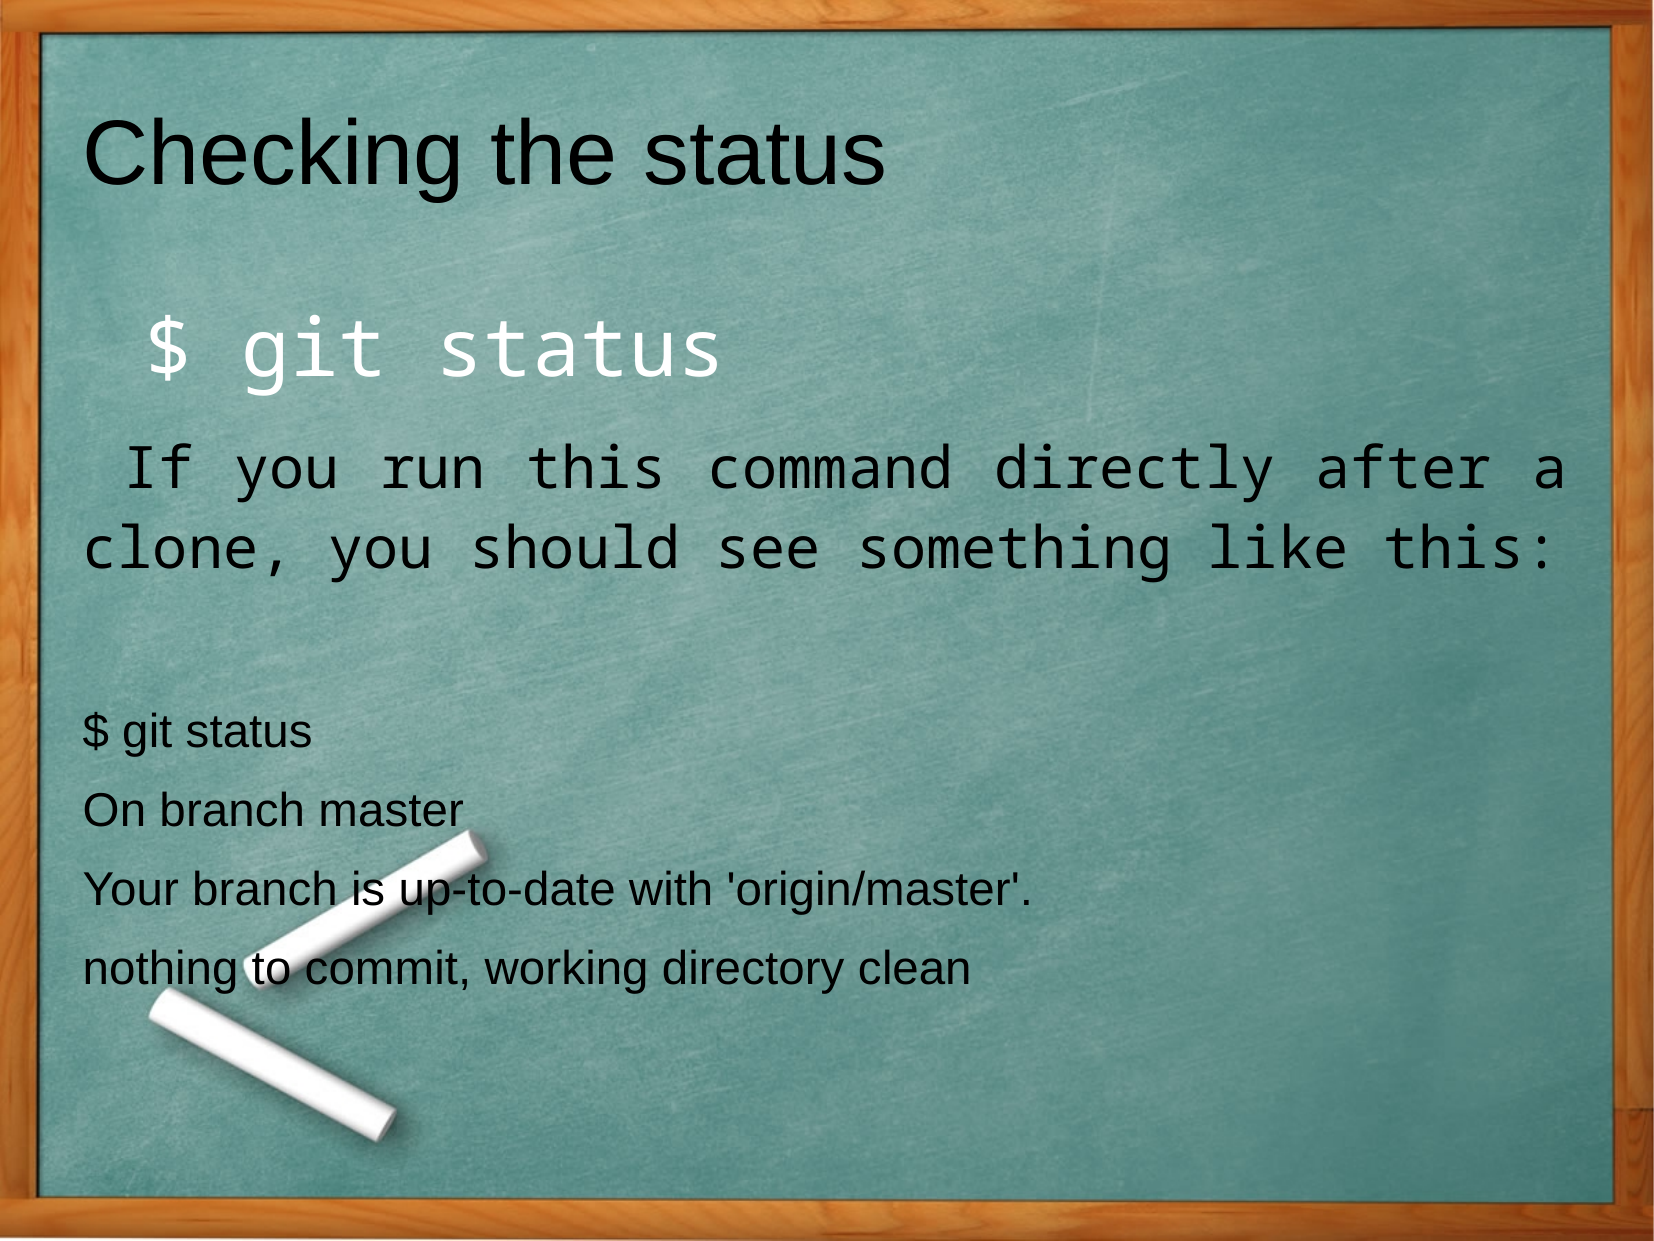

# Checking the status
$ git status
 If you run this command directly after a clone, you should see something like this:
$ git status
On branch master
Your branch is up-to-date with 'origin/master'.
nothing to commit, working directory clean